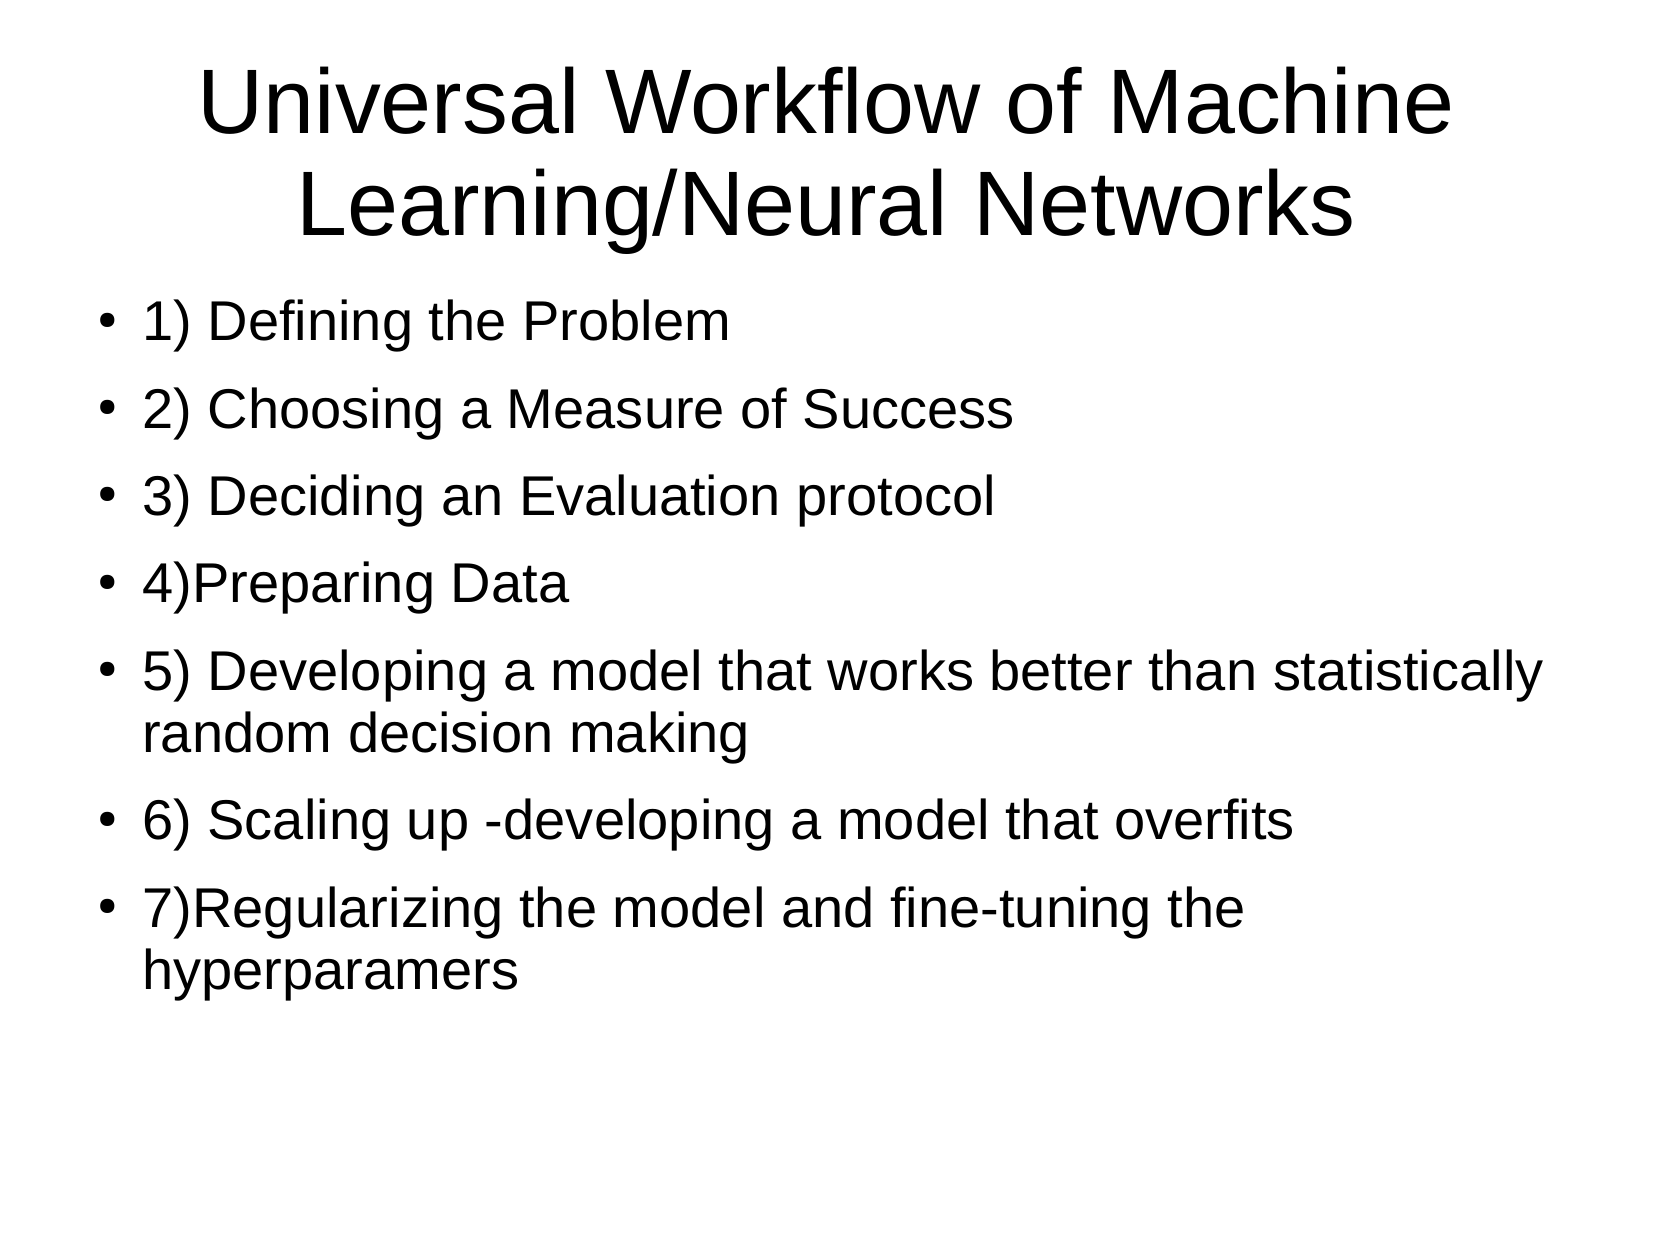

# Universal Workflow of Machine Learning/Neural Networks
1) Defining the Problem
2) Choosing a Measure of Success
3) Deciding an Evaluation protocol
4)Preparing Data
5) Developing a model that works better than statistically random decision making
6) Scaling up -developing a model that overfits
7)Regularizing the model and fine-tuning the hyperparamers